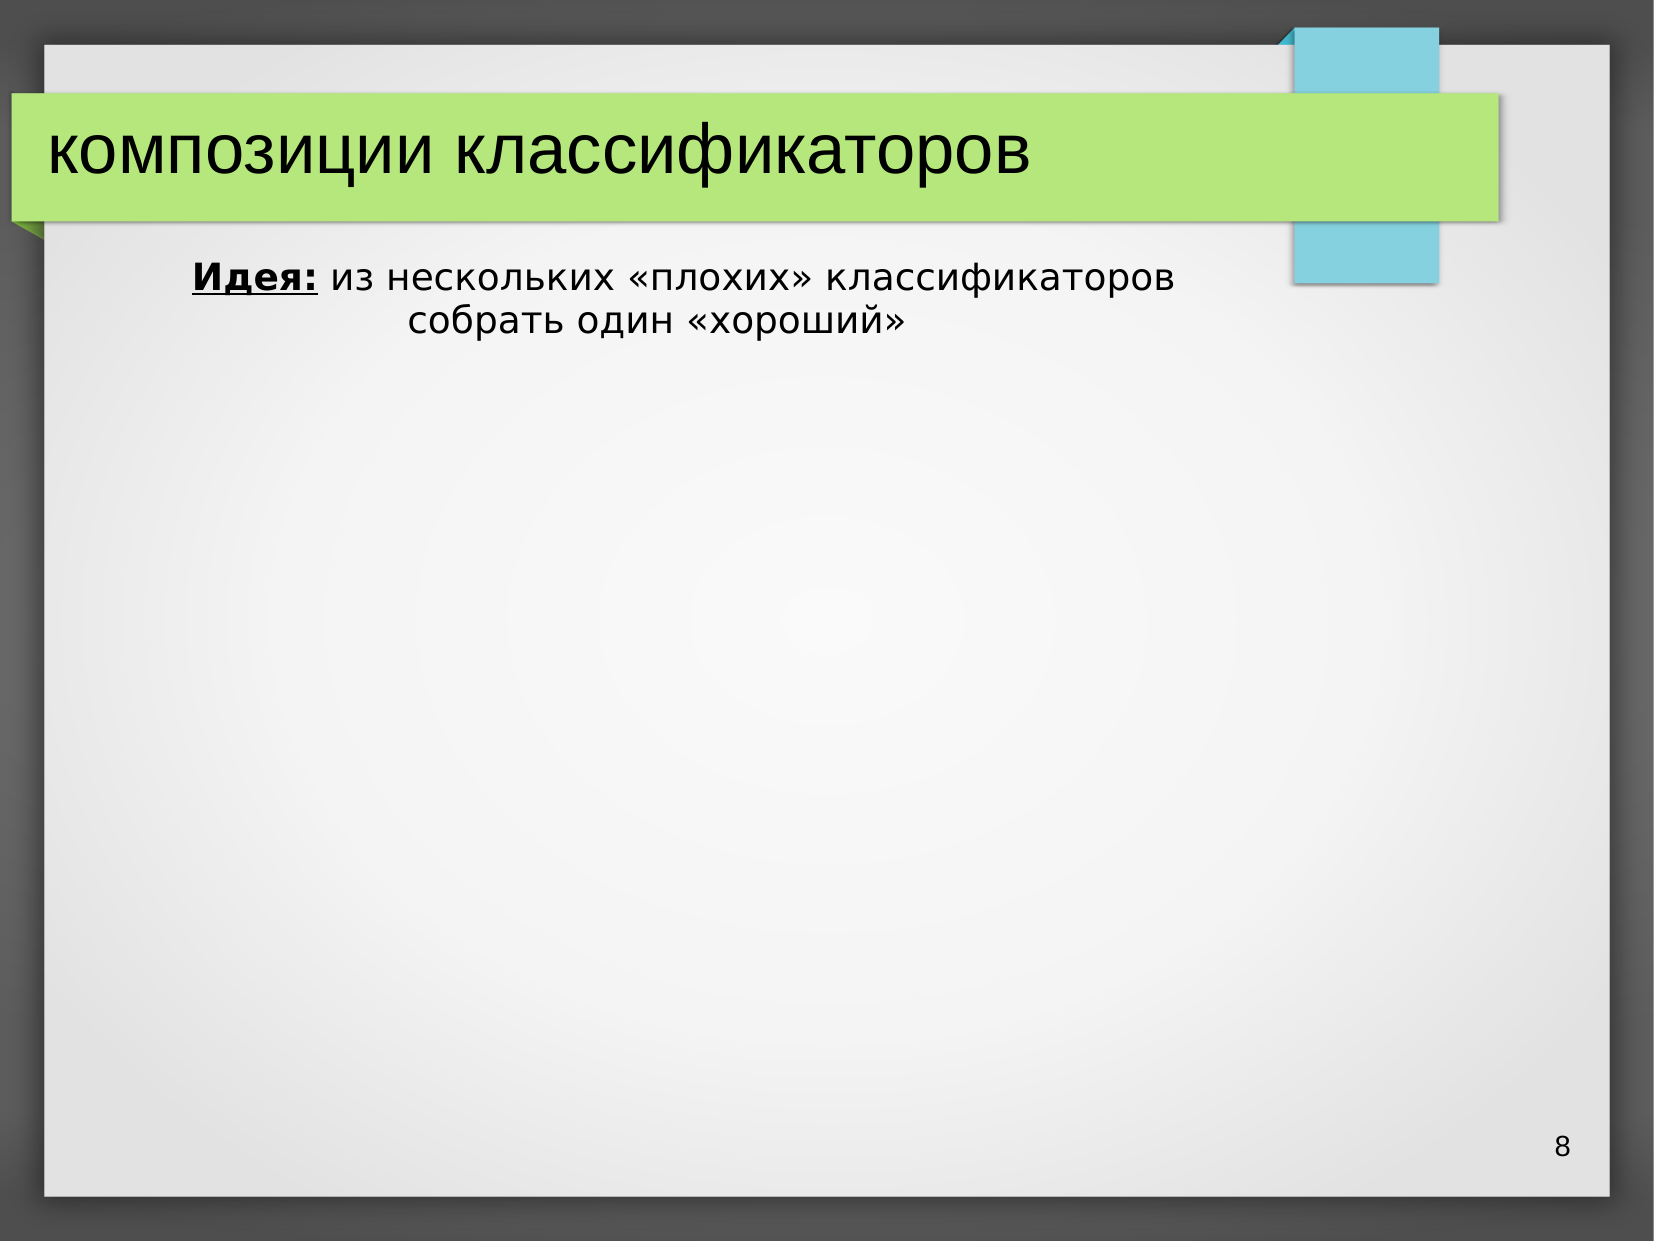

# композиции классификаторов
Идея: из нескольких «плохих» классификаторов собрать один «хороший»
8